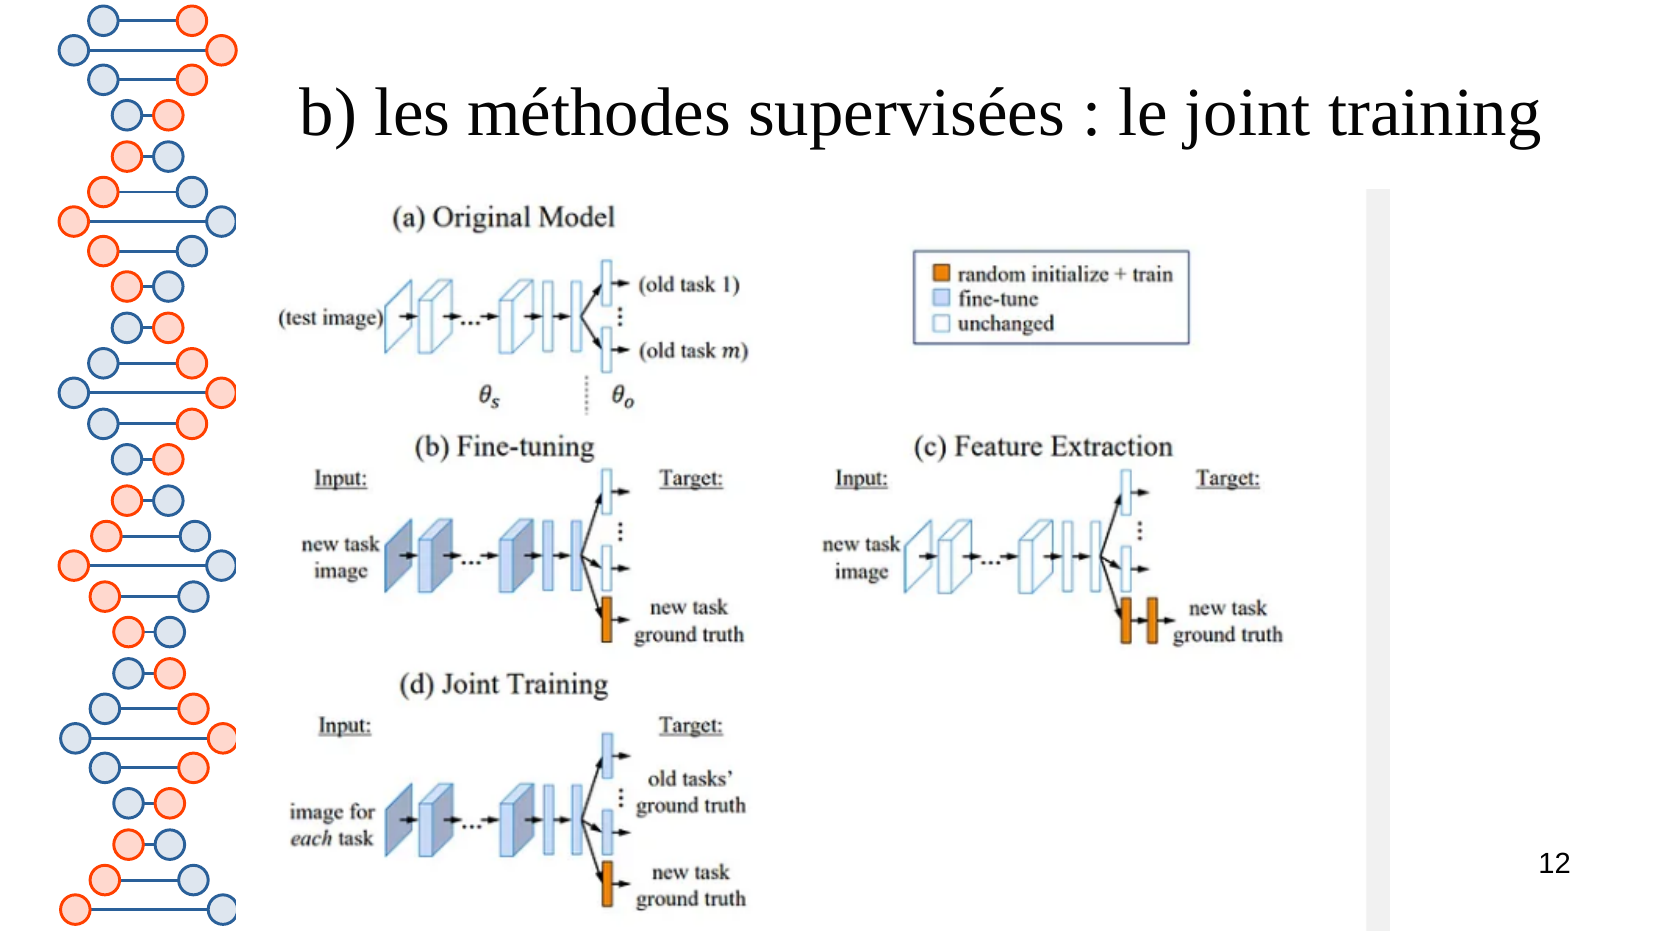

# b) les méthodes supervisées : le joint training
12